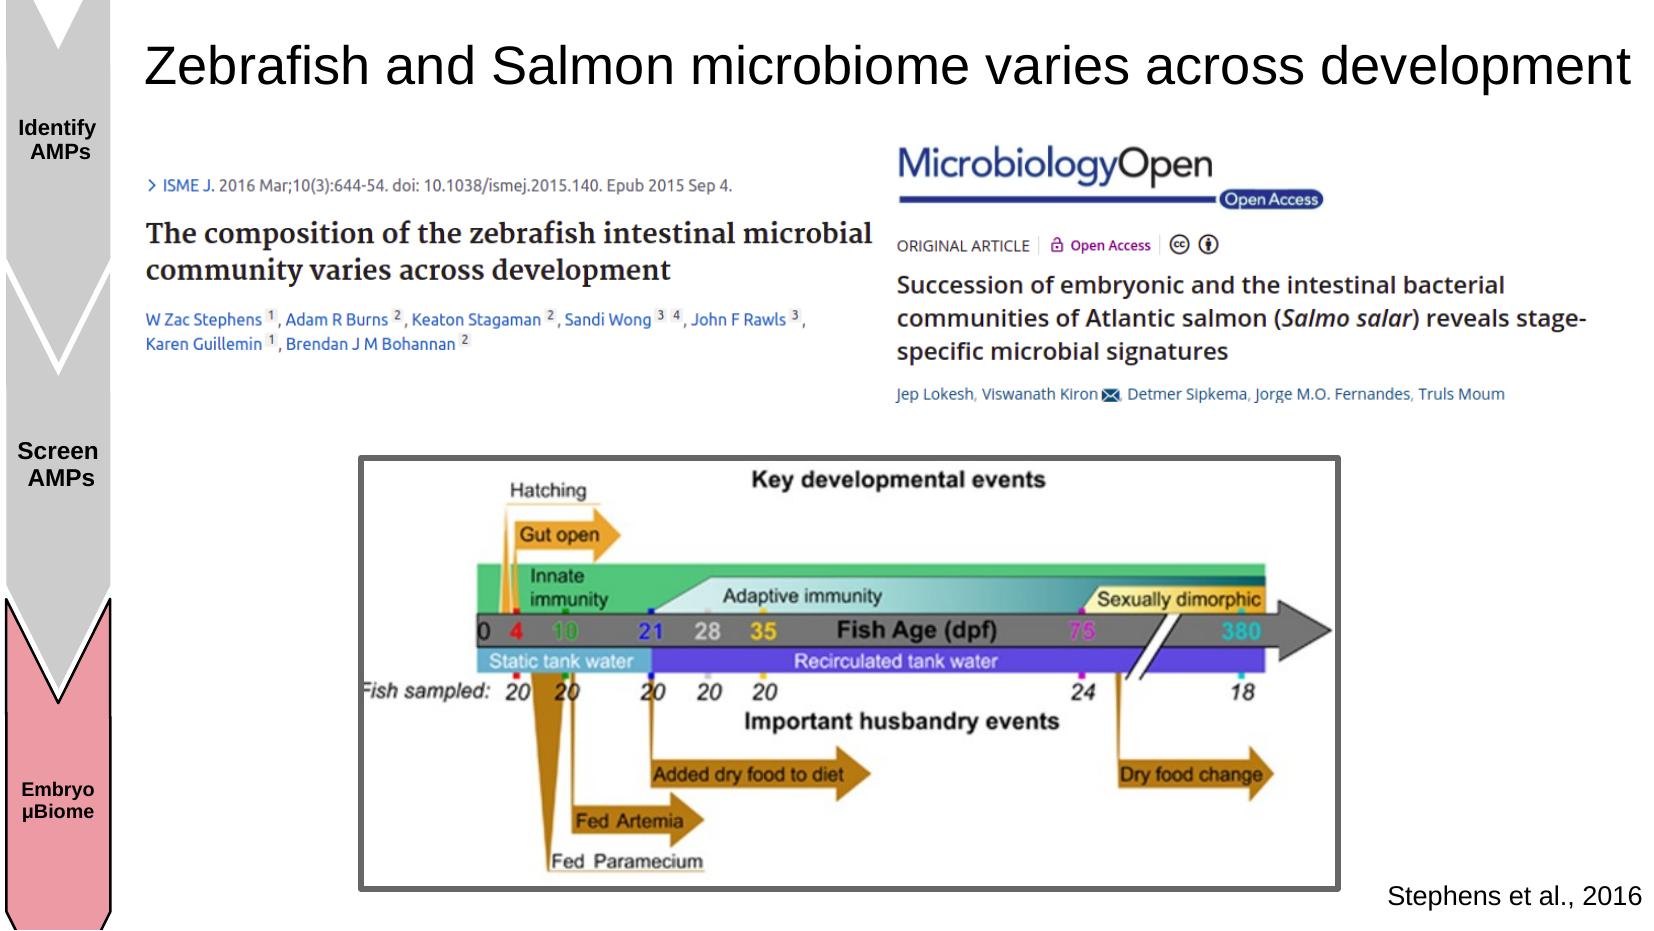

Zebrafish and Salmon microbiome varies across development
Stephens et al., 2016